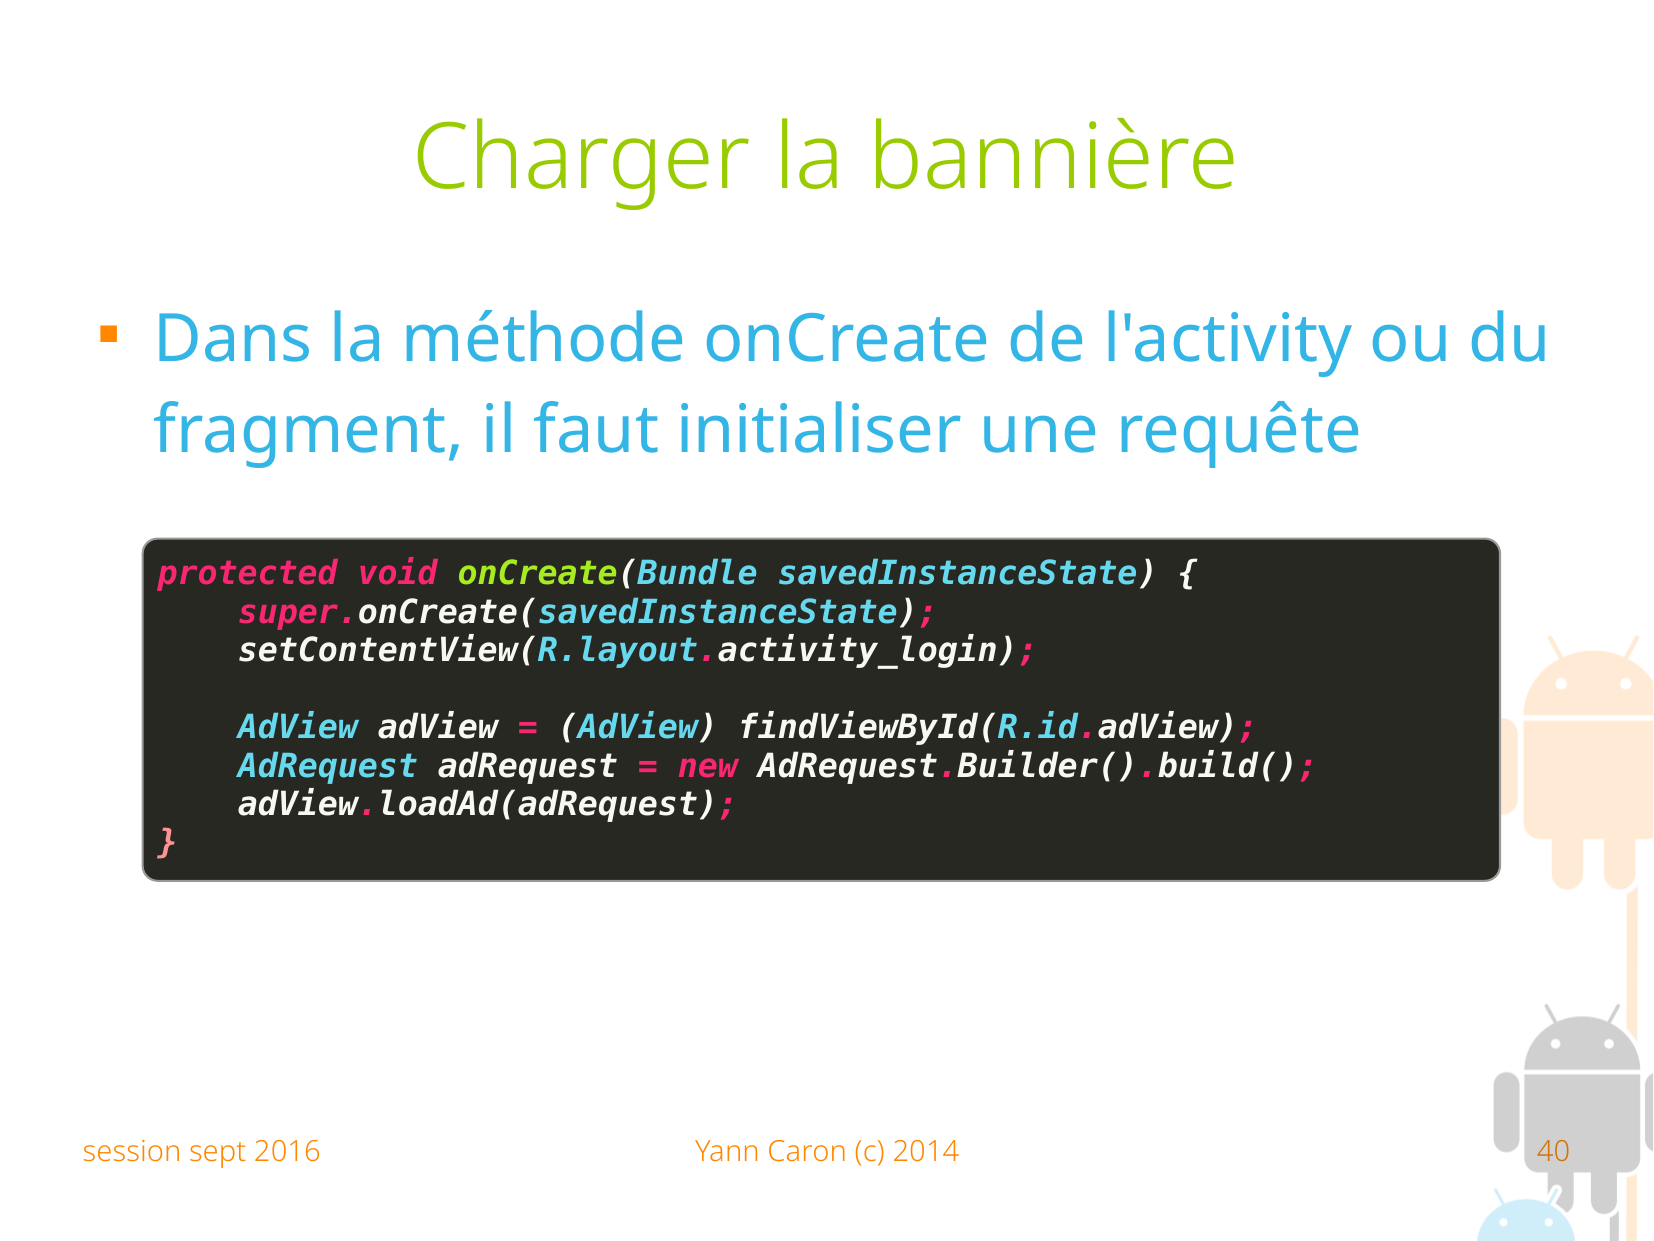

# Charger la bannière
Dans la méthode onCreate de l'activity ou du fragment, il faut initialiser une requête
protected void onCreate(Bundle savedInstanceState) {
 super.onCreate(savedInstanceState);
 setContentView(R.layout.activity_login);
 AdView adView = (AdView) findViewById(R.id.adView);
 AdRequest adRequest = new AdRequest.Builder().build();
 adView.loadAd(adRequest);
}
session sept 2016
Yann Caron (c) 2014
40